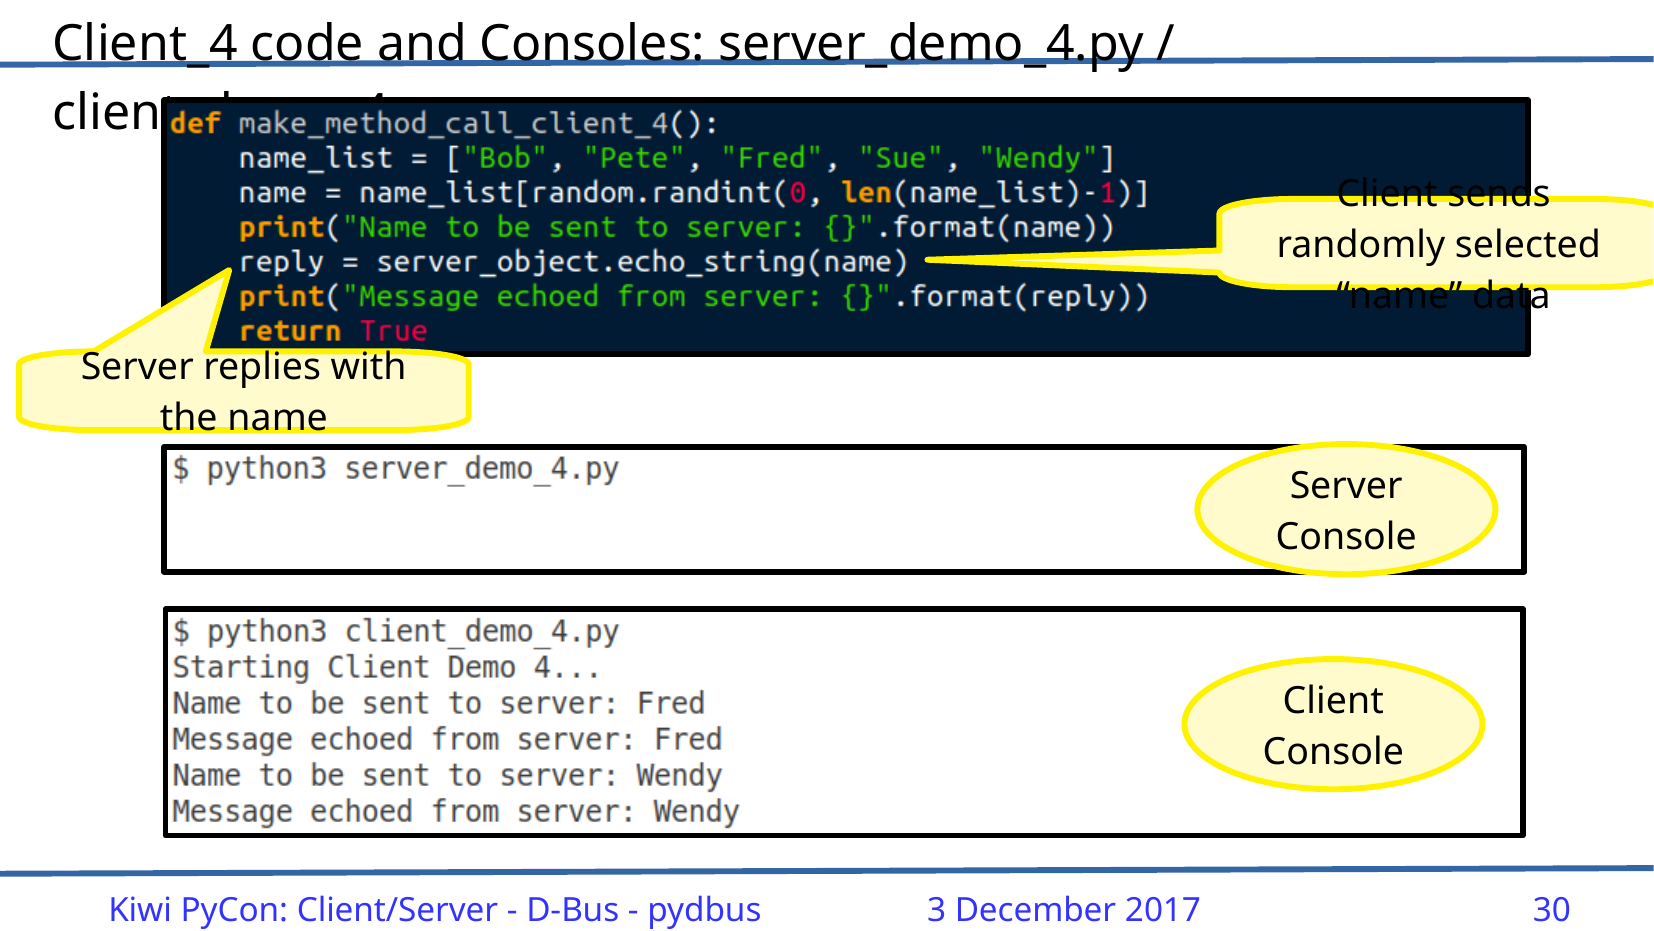

Client_4 code and Consoles: server_demo_4.py / client_demo_4.py
Client sends randomly selected “name” data
Server replies with the name
Server Console
Client Console
Kiwi PyCon: Client/Server - D-Bus - pydbus
3 December 2017
30